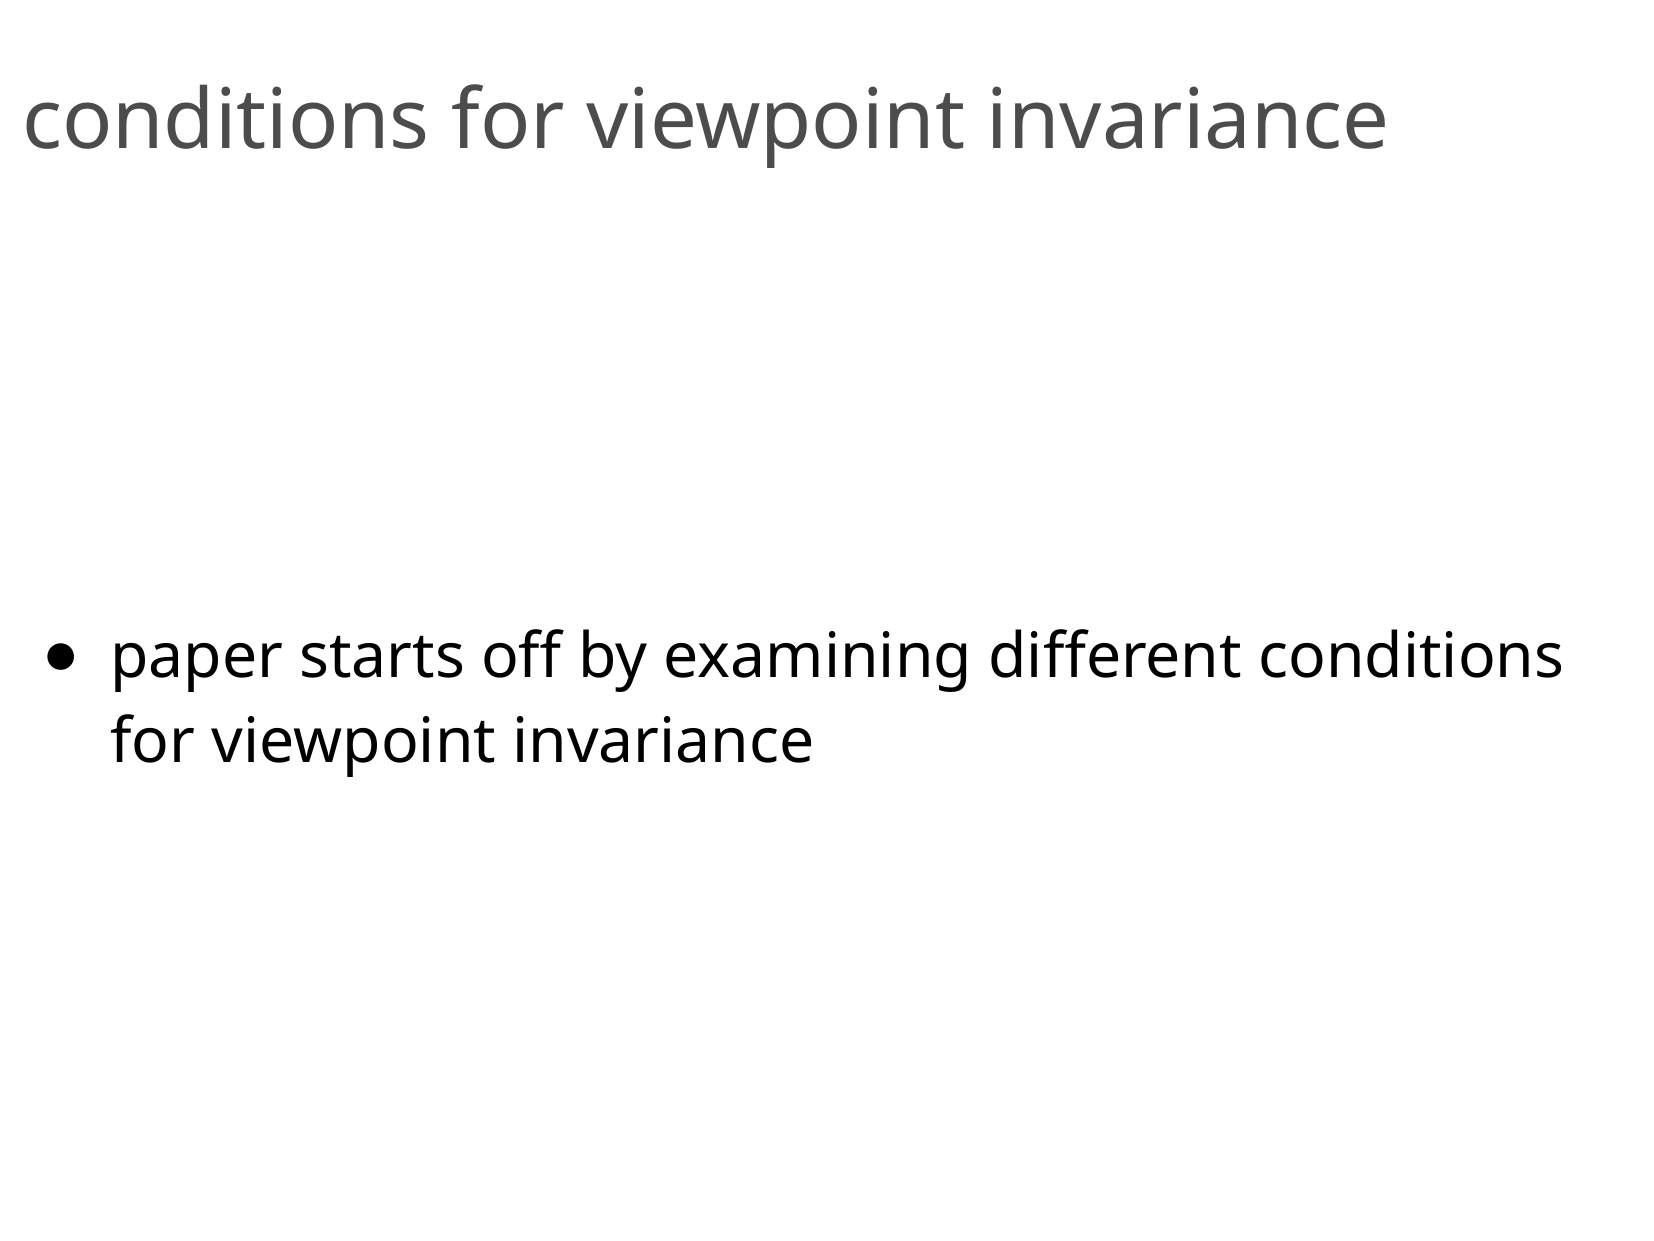

# conditions for viewpoint invariance
paper starts off by examining different conditions for viewpoint invariance